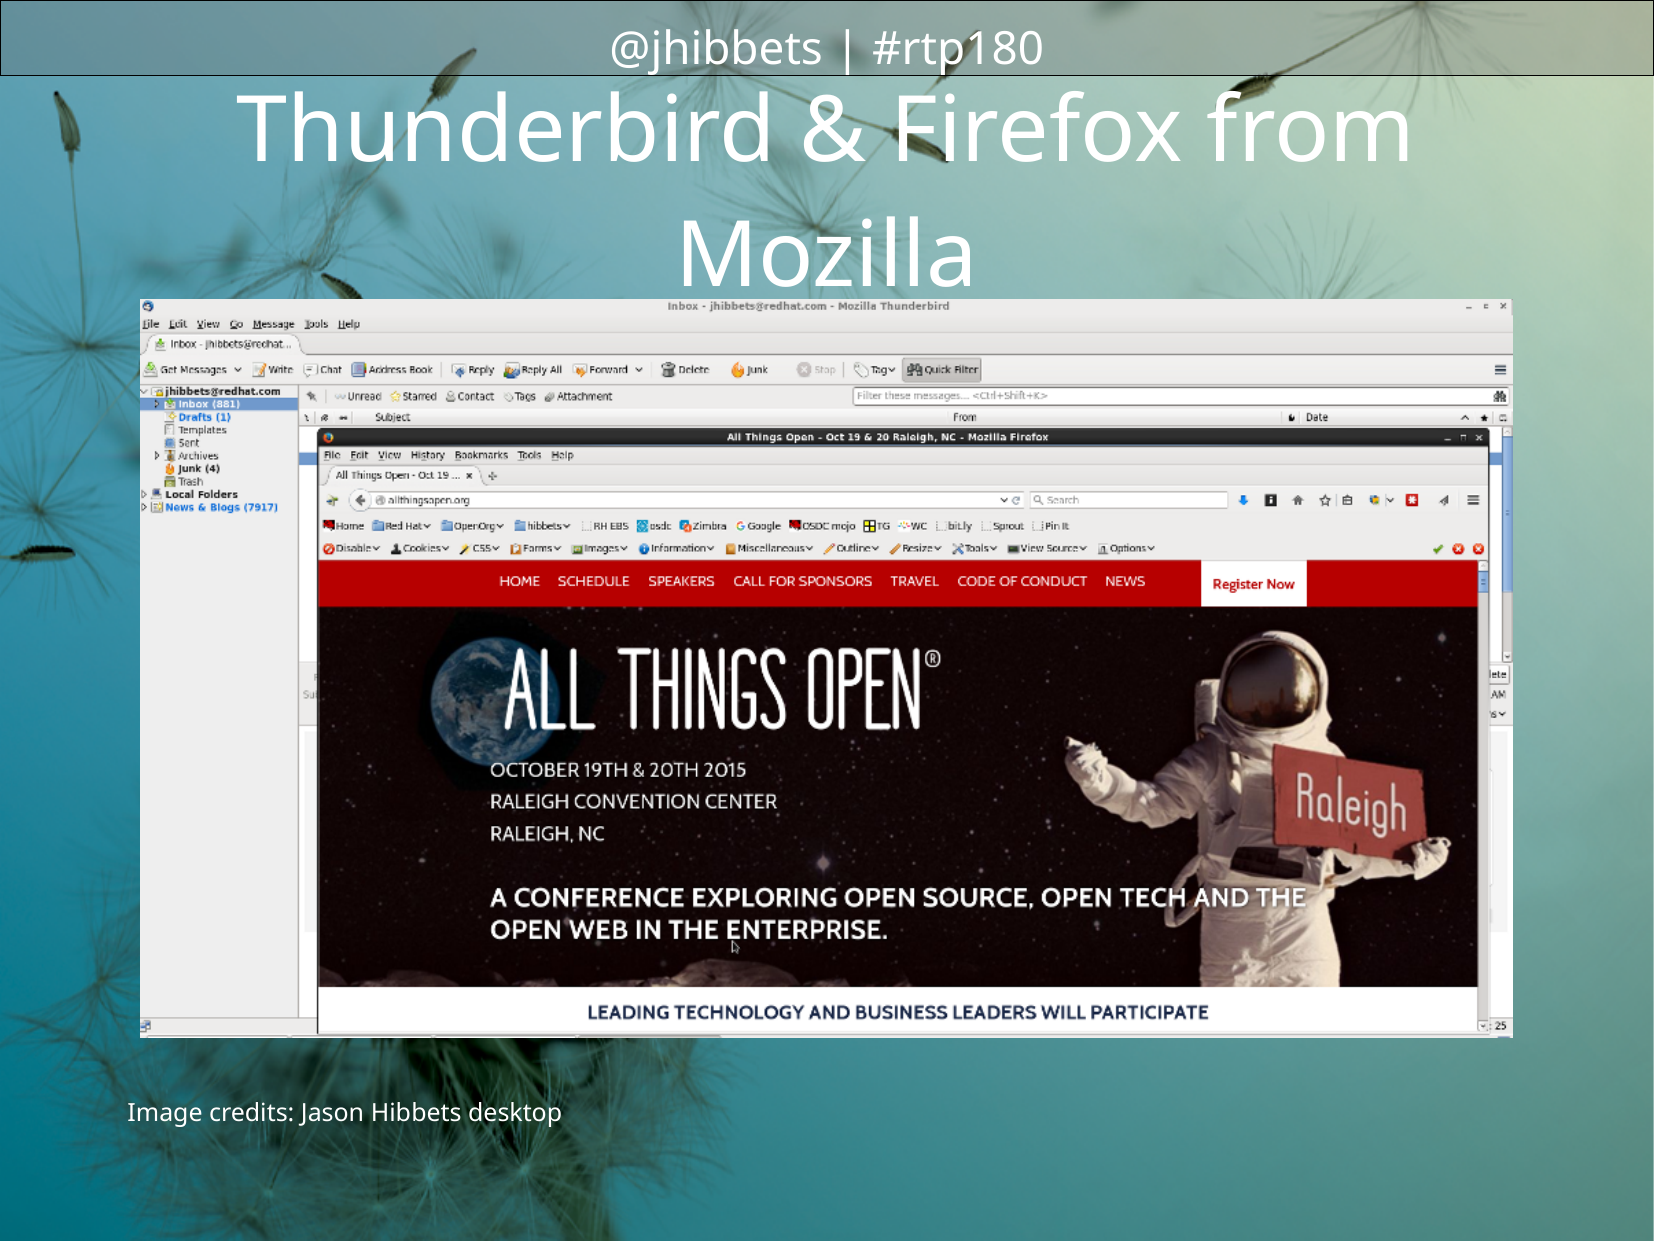

# Thunderbird & Firefox from Mozilla
Image credits: Jason Hibbets desktop